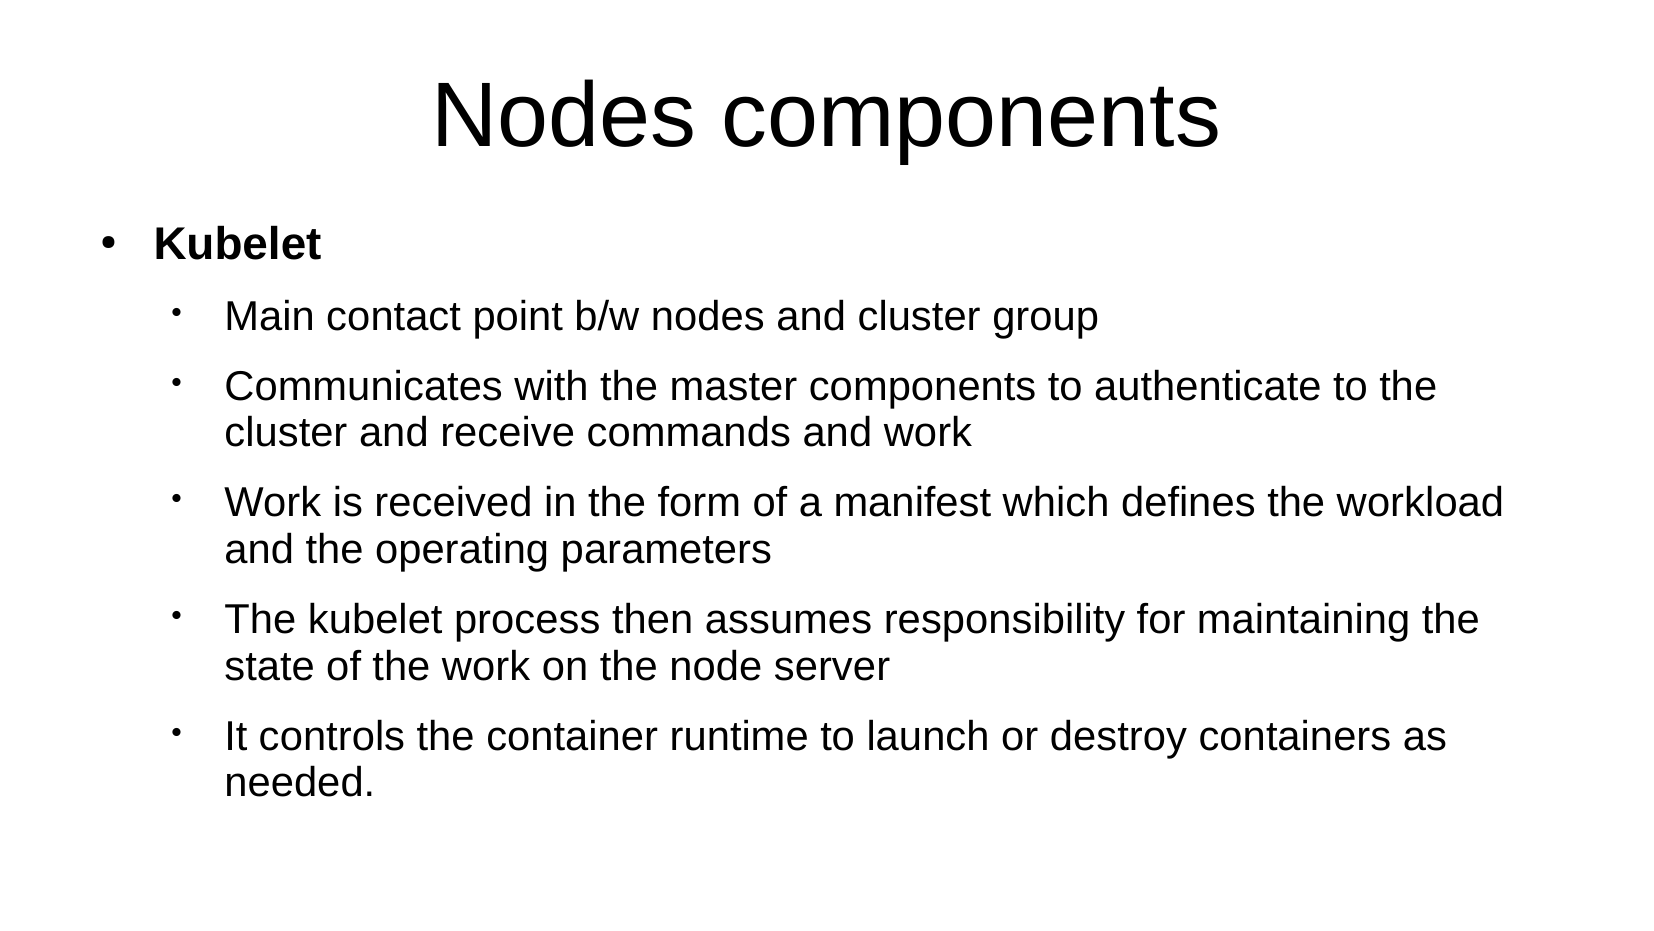

# Nodes components
Kubelet
Main contact point b/w nodes and cluster group
Communicates with the master components to authenticate to the cluster and receive commands and work
Work is received in the form of a manifest which defines the workload and the operating parameters
The kubelet process then assumes responsibility for maintaining the state of the work on the node server
It controls the container runtime to launch or destroy containers as needed.